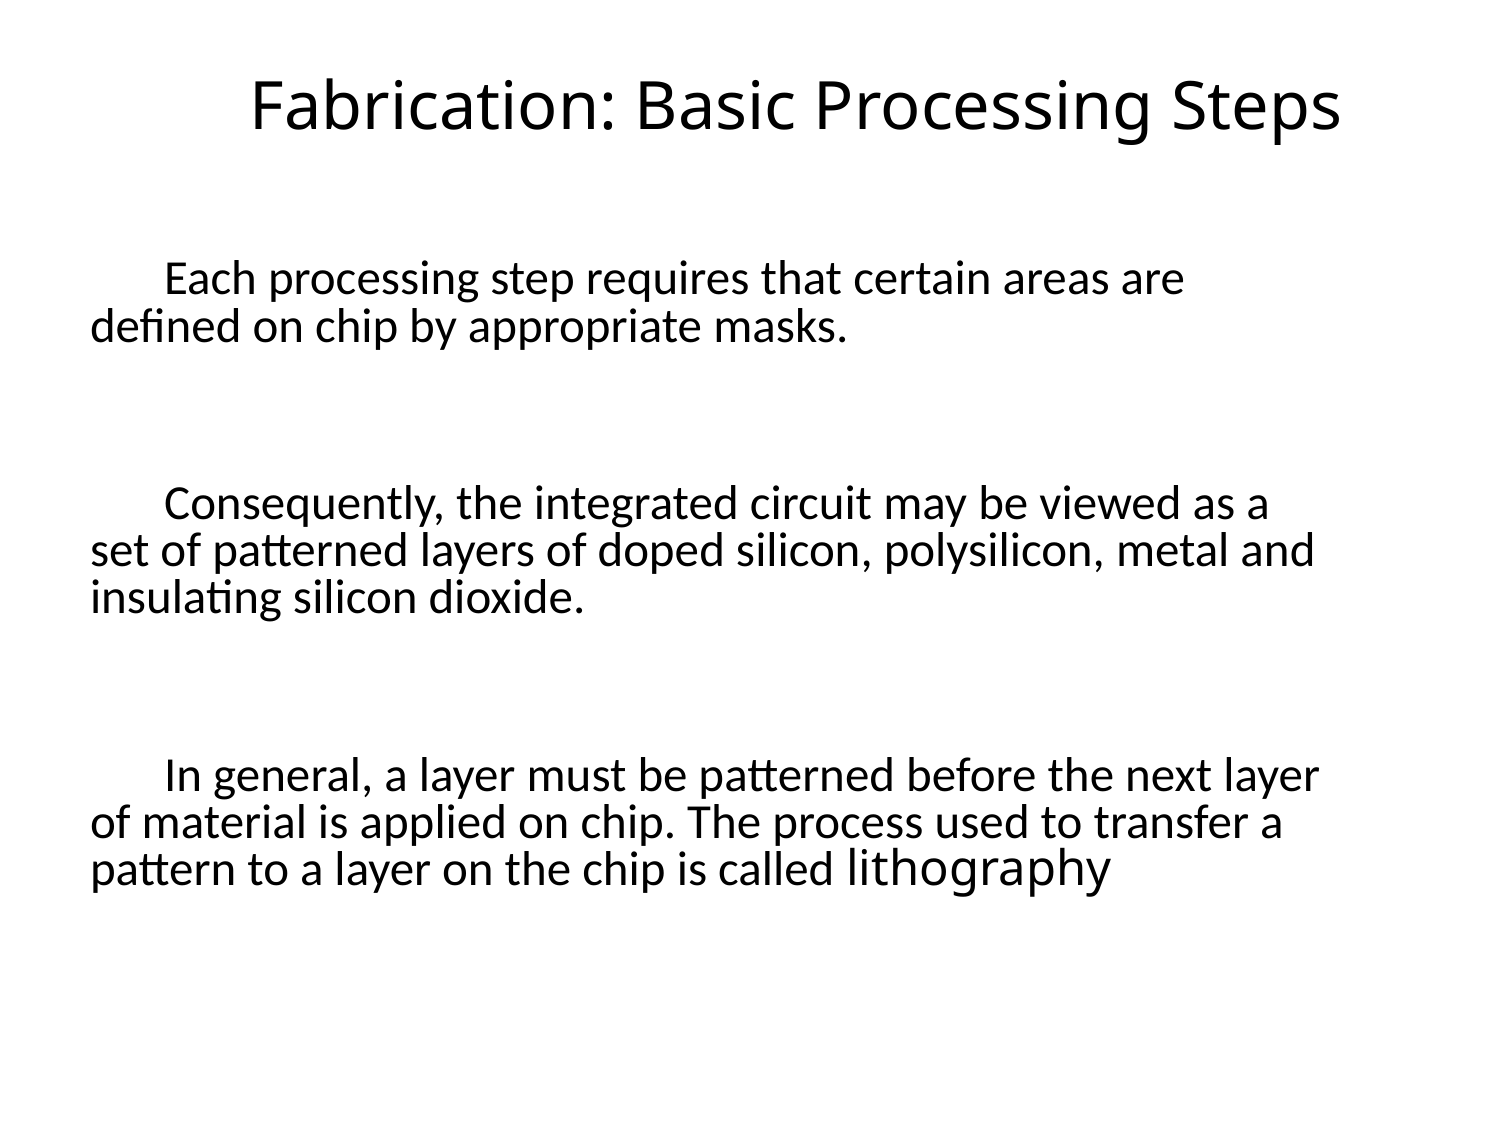

# Fabrication: Basic Processing Steps
Each processing step requires that certain areas are defined on chip by appropriate masks.
Consequently, the integrated circuit may be viewed as a set of patterned layers of doped silicon, polysilicon, metal and insulating silicon dioxide.
In general, a layer must be patterned before the next layer of material is applied on chip. The process used to transfer a pattern to a layer on the chip is called lithography